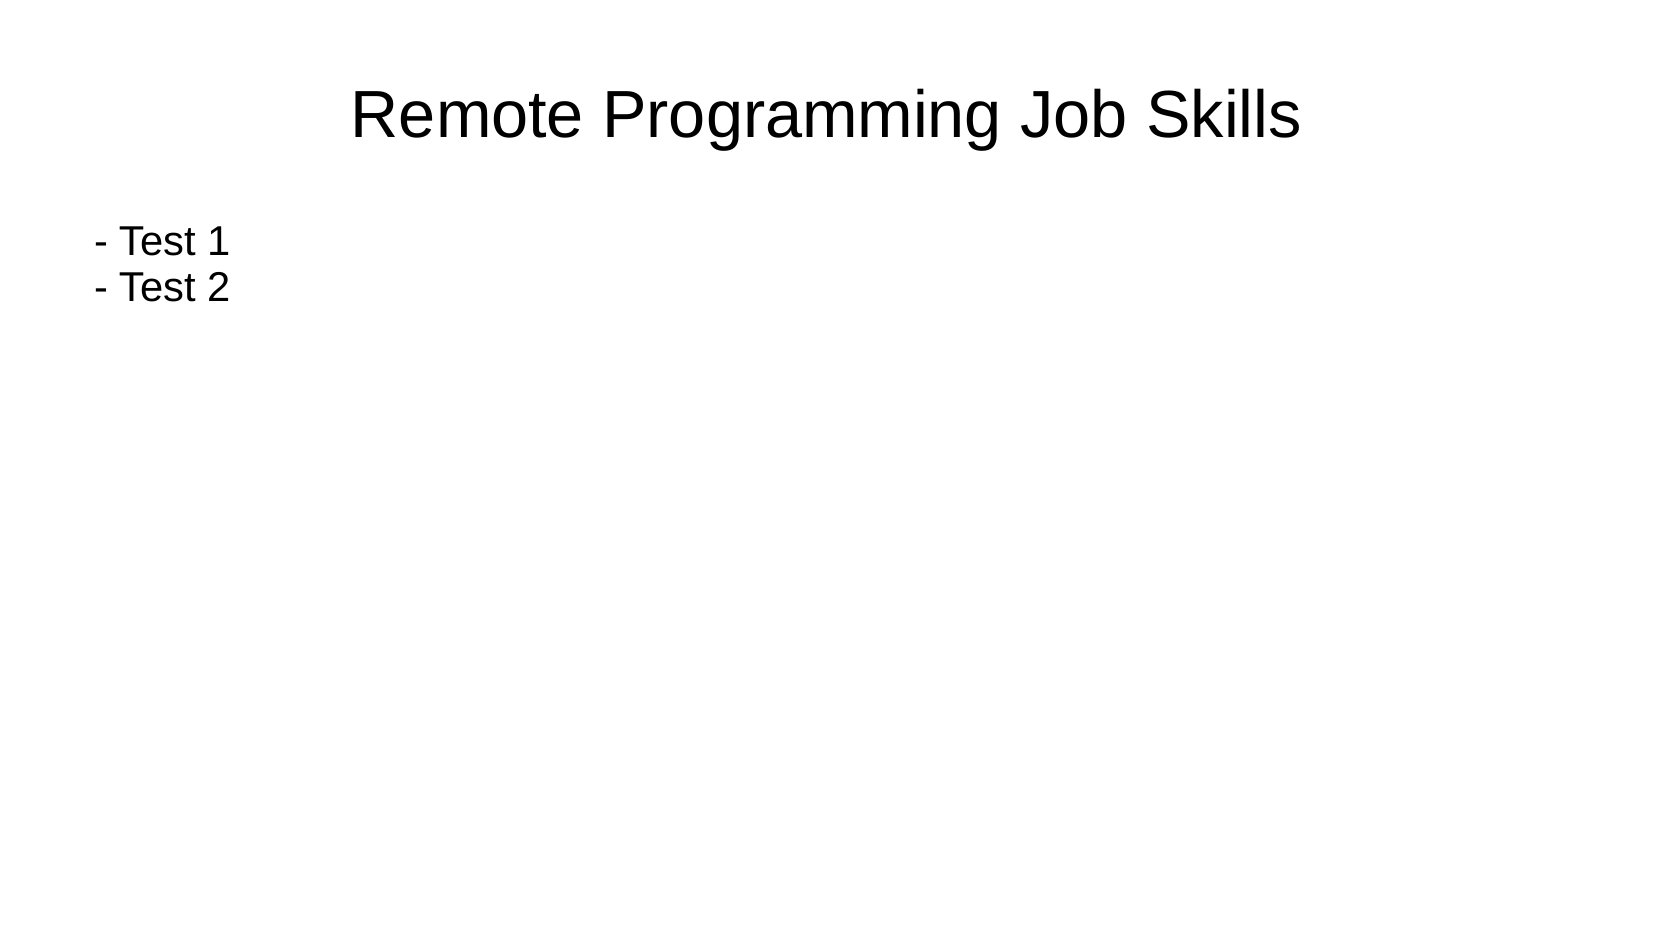

# Remote Programming Job Skills
 - Test 1
 - Test 2